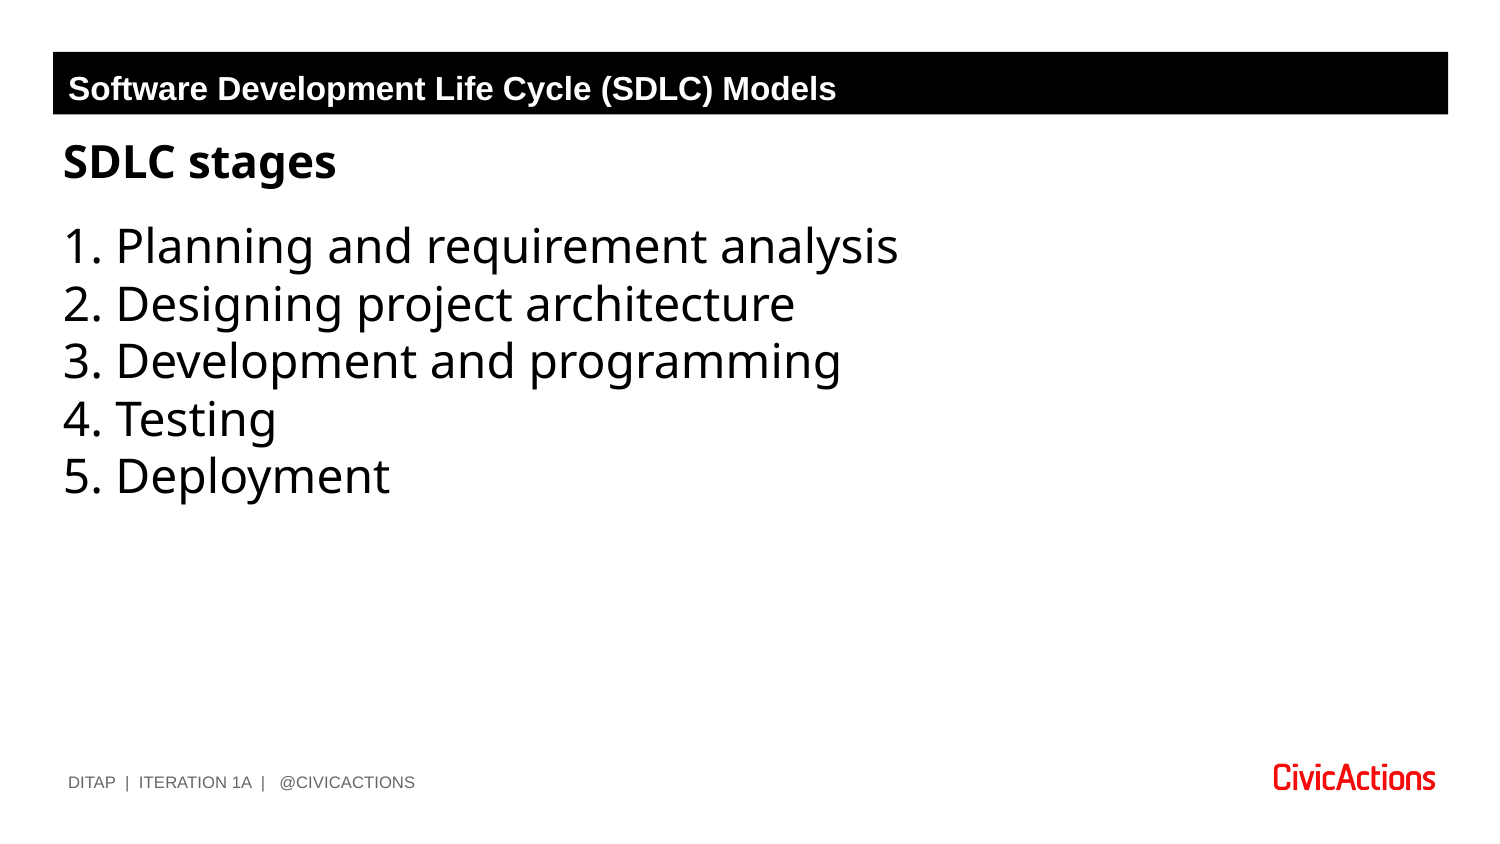

Software Development Life Cycle (SDLC) Models
# SDLC stages
1. Planning and requirement analysis
2. Designing project architecture
3. Development and programming
4. Testing
5. Deployment